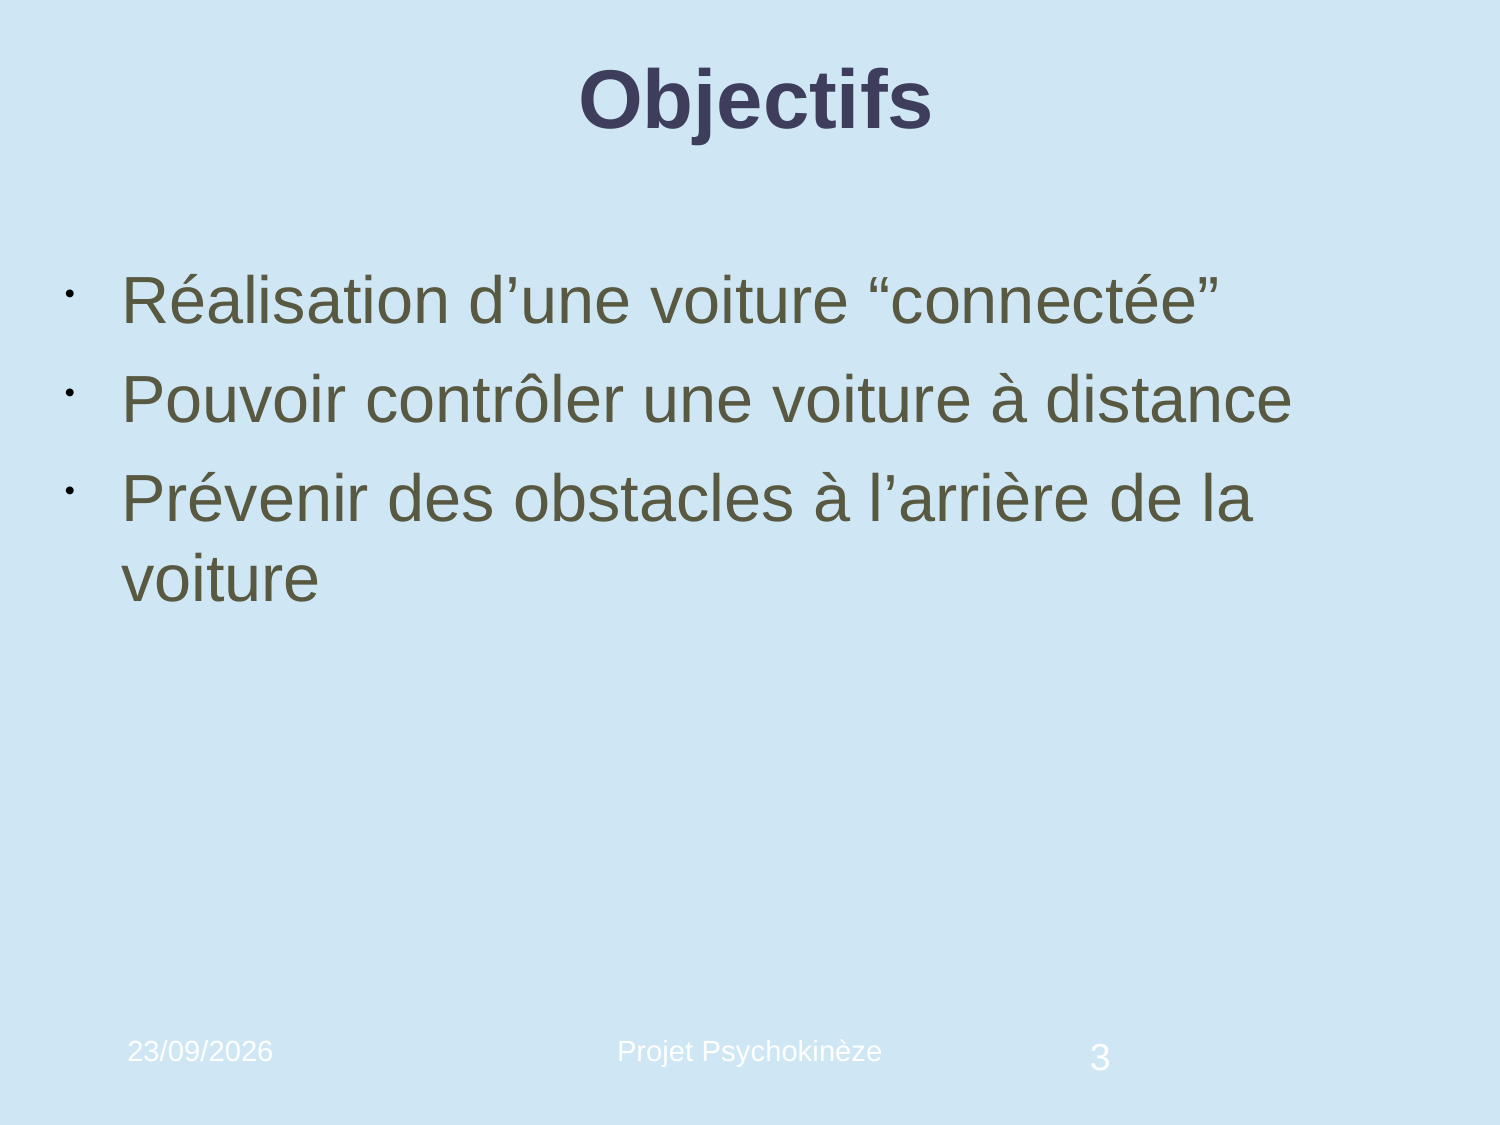

# Objectifs
Réalisation d’une voiture “connectée”
Pouvoir contrôler une voiture à distance
Prévenir des obstacles à l’arrière de la voiture